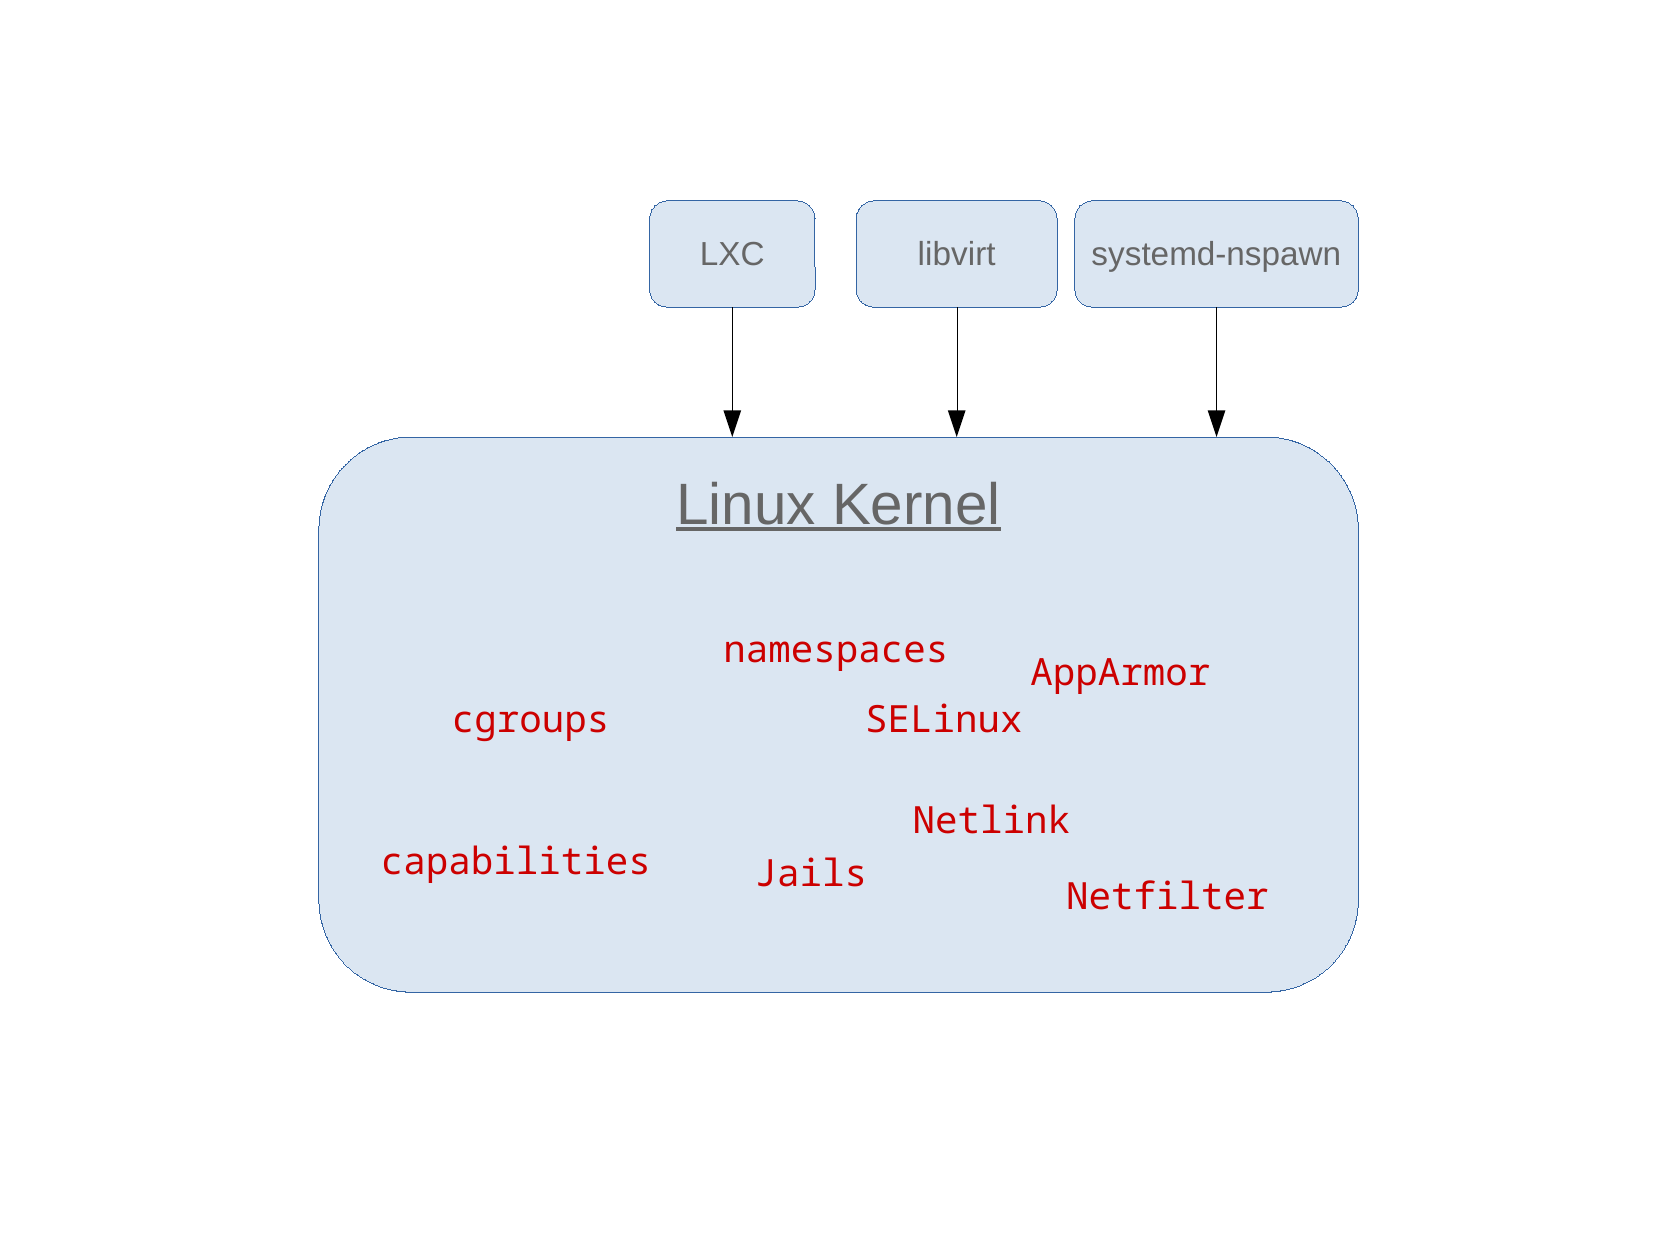

LXC
libvirt
systemd-nspawn
Linux Kernel
namespaces
AppArmor
cgroups
SELinux
Netlink
capabilities
Jails
Netfilter